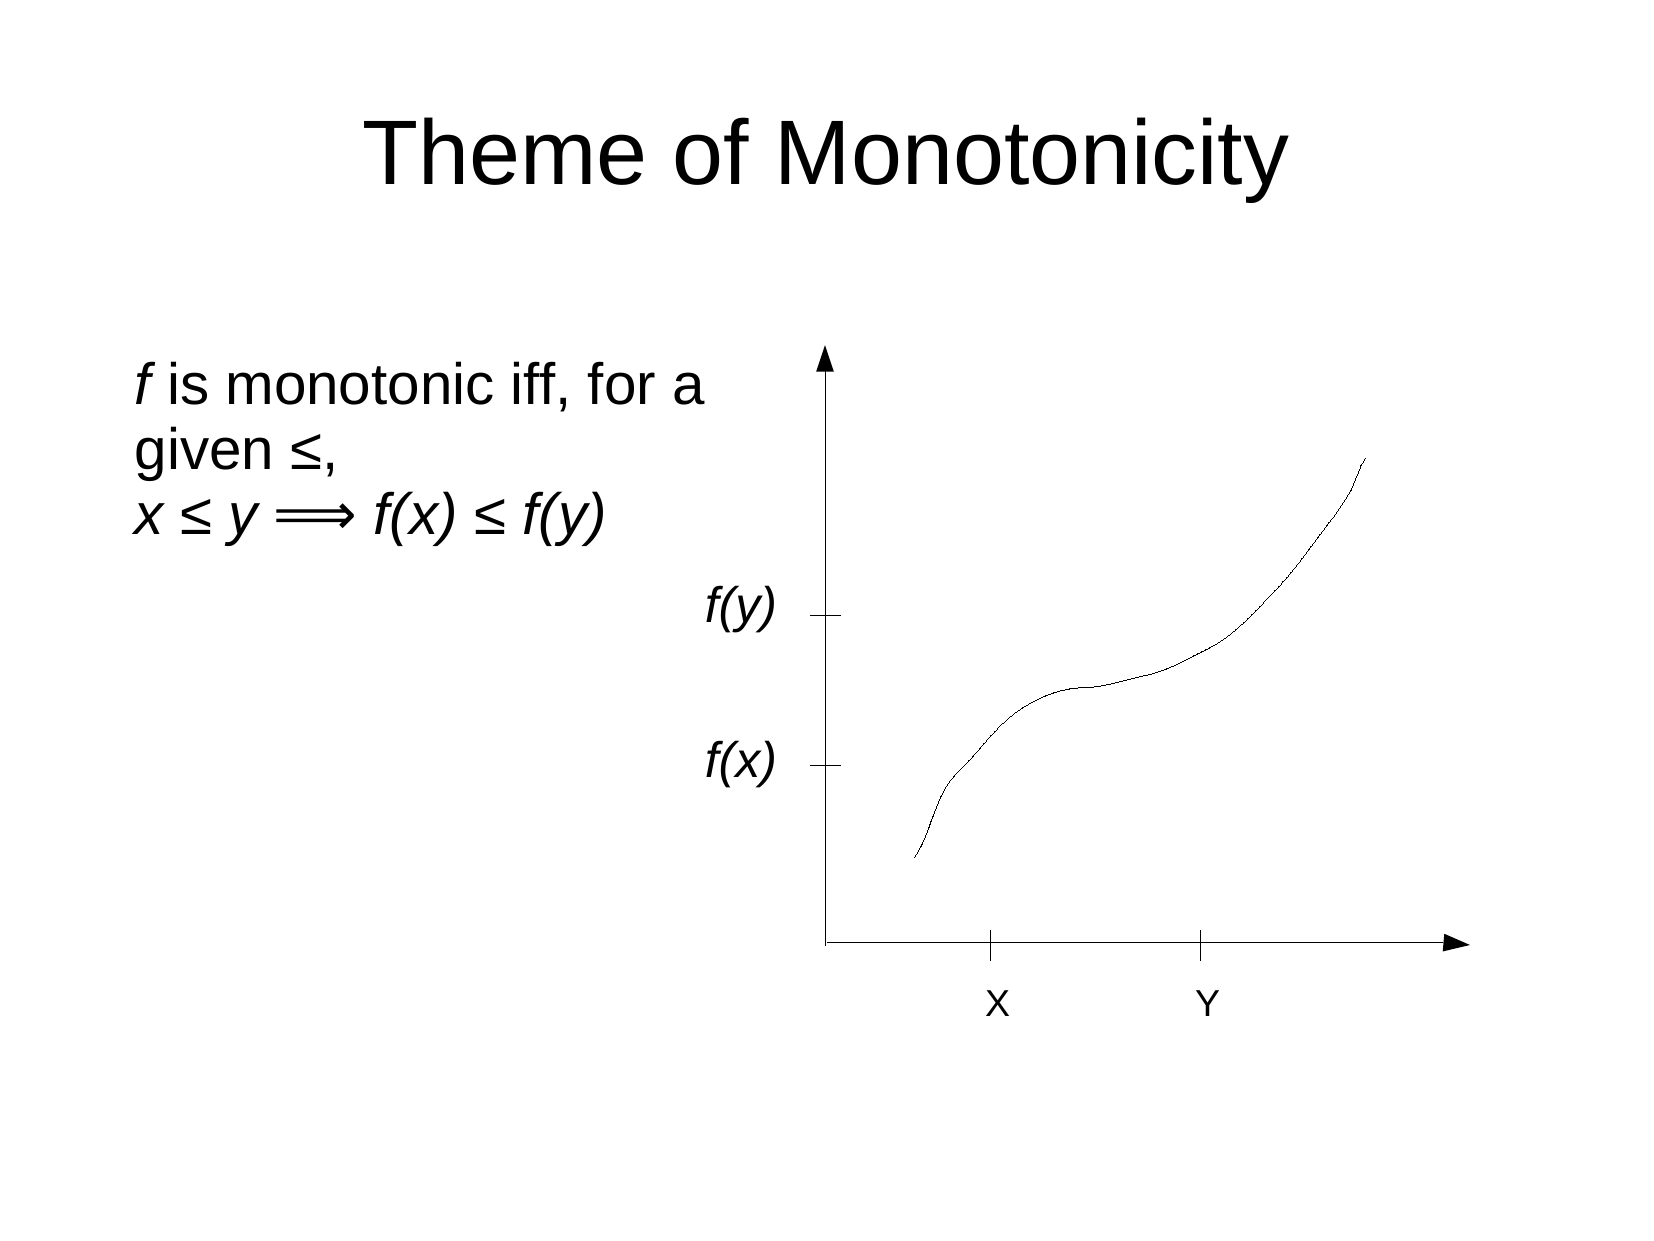

# Theme of Monotonicity
f is monotonic iff, for a
given ≤,
x ≤ y ⟹ f(x) ≤ f(y)
f(y)
 f(x)
 X
 Y